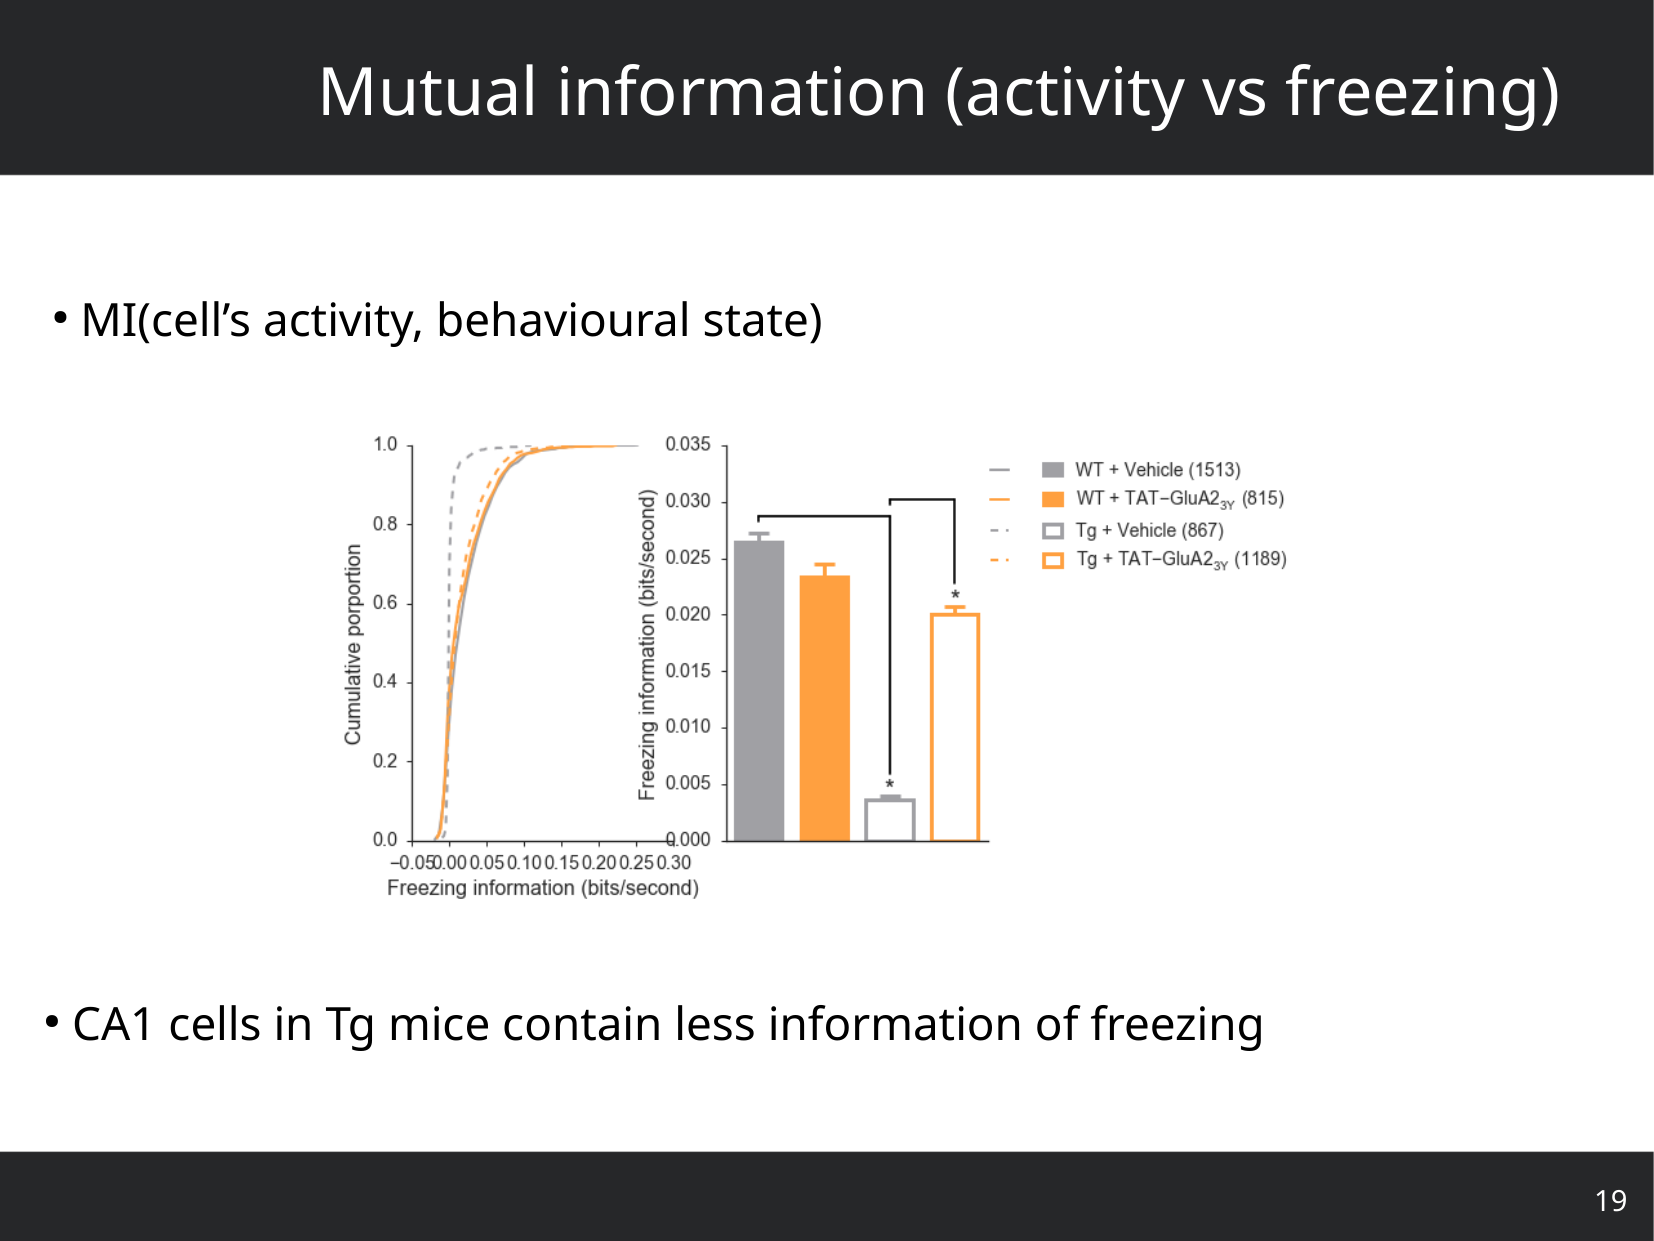

Mutual information (activity vs freezing)
 MI(cell’s activity, behavioural state)
 CA1 cells in Tg mice contain less information of freezing
19